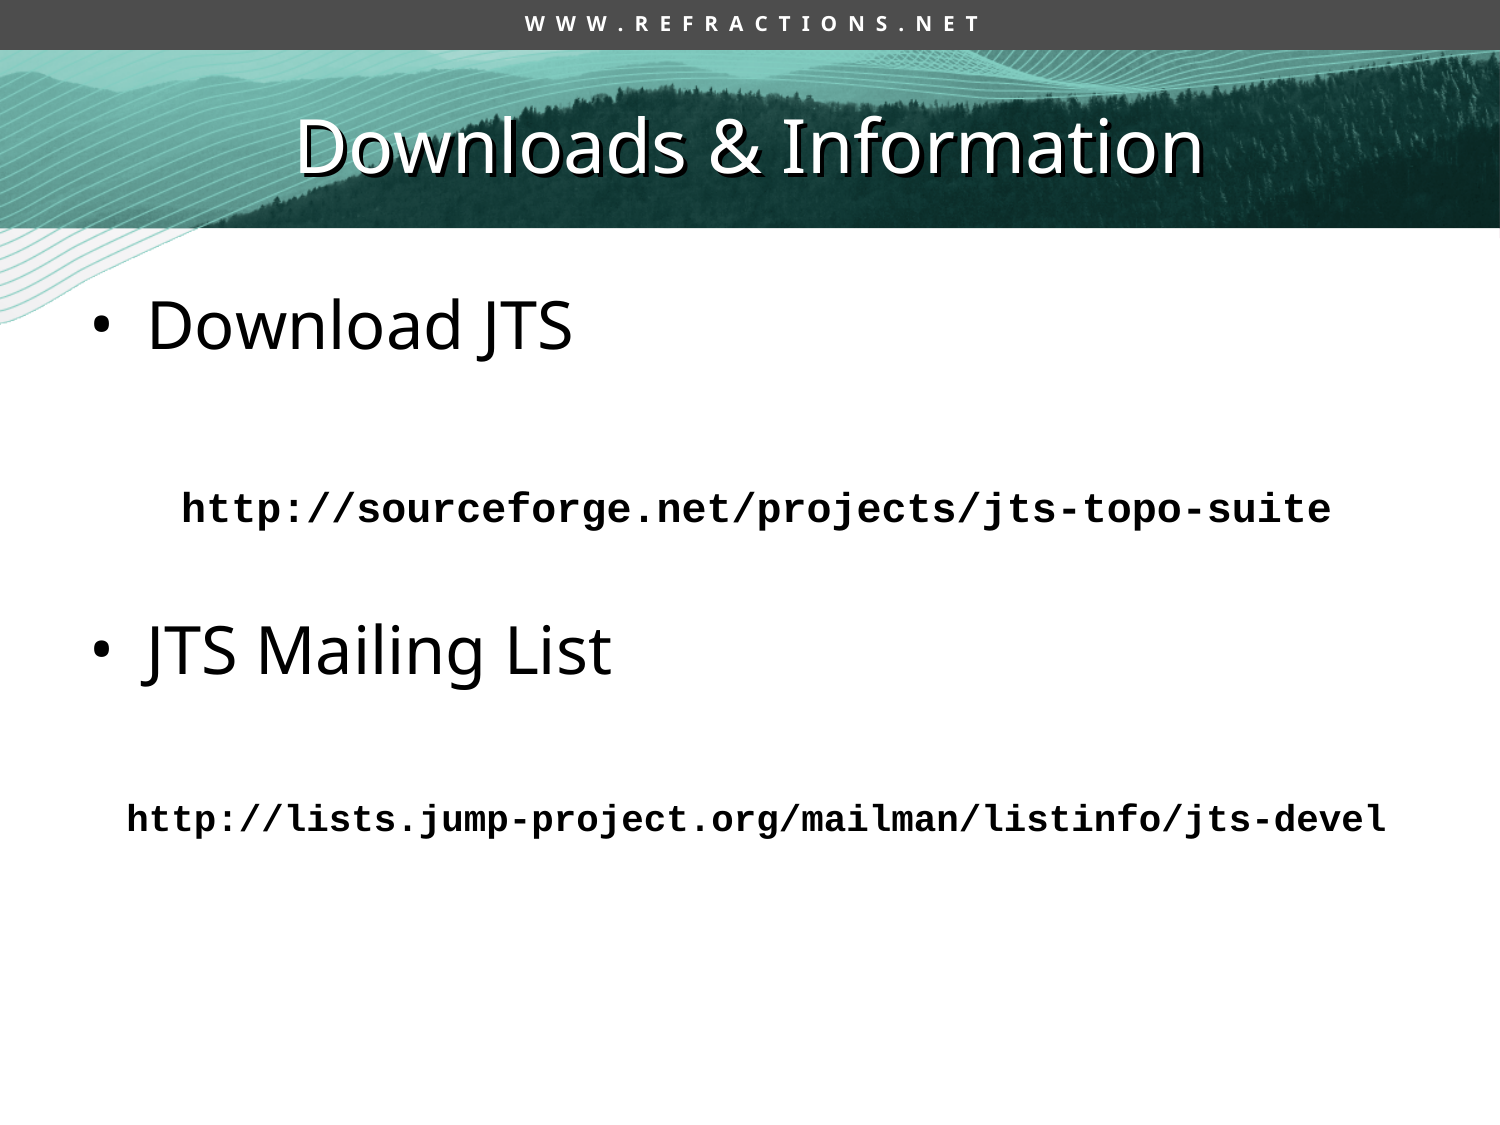

# Downloads & Information
Download JTS
http://sourceforge.net/projects/jts-topo-suite
JTS Mailing List
http://lists.jump-project.org/mailman/listinfo/jts-devel